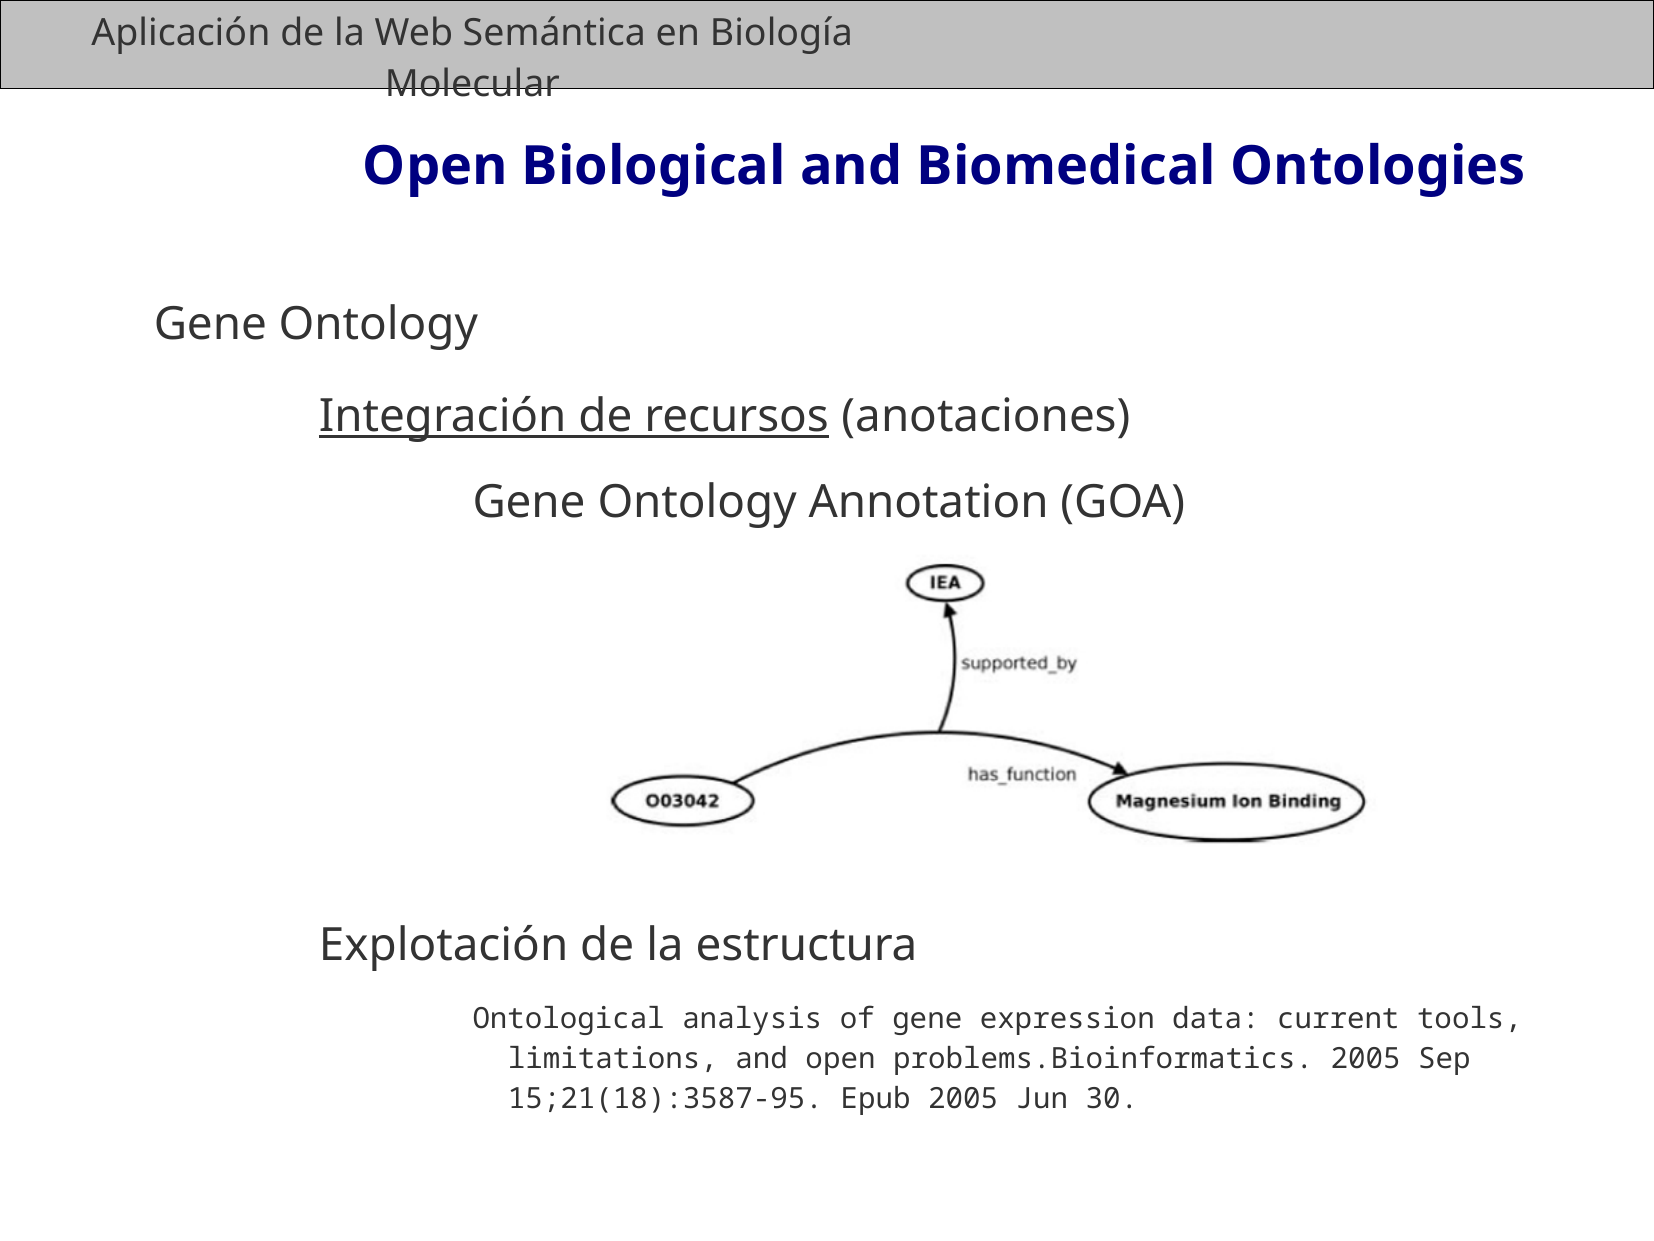

Aplicación de la Web Semántica en Biología Molecular
Open Biological and Biomedical Ontologies
#
Gene Ontology
Integración de recursos (anotaciones)
Gene Ontology Annotation (GOA)
Explotación de la estructura
Ontological analysis of gene expression data: current tools, limitations, and open problems.Bioinformatics. 2005 Sep 15;21(18):3587-95. Epub 2005 Jun 30.